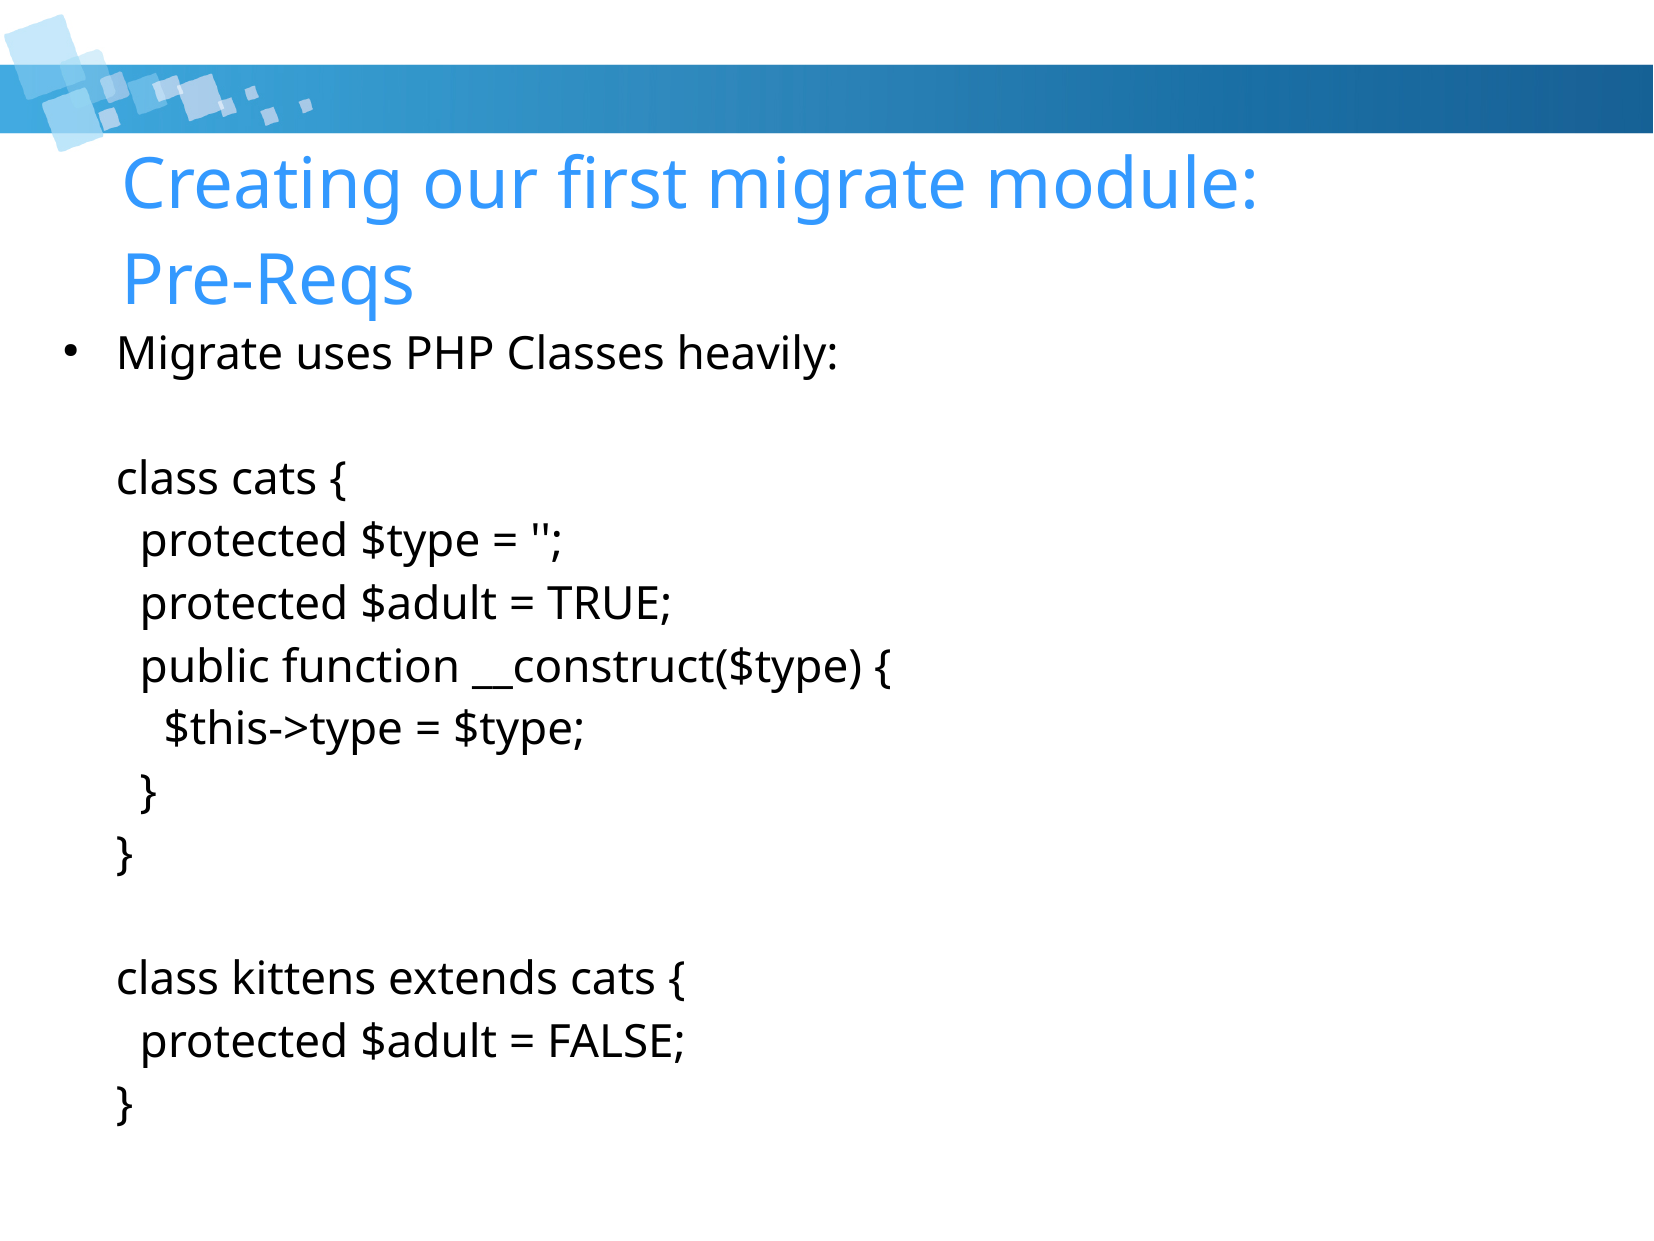

# Creating our first migrate module: Pre-Reqs
Migrate uses PHP Classes heavily:
class cats {
 protected $type = '';
 protected $adult = TRUE;
 public function __construct($type) {
 $this->type = $type;
 }
}
class kittens extends cats {
 protected $adult = FALSE;
}